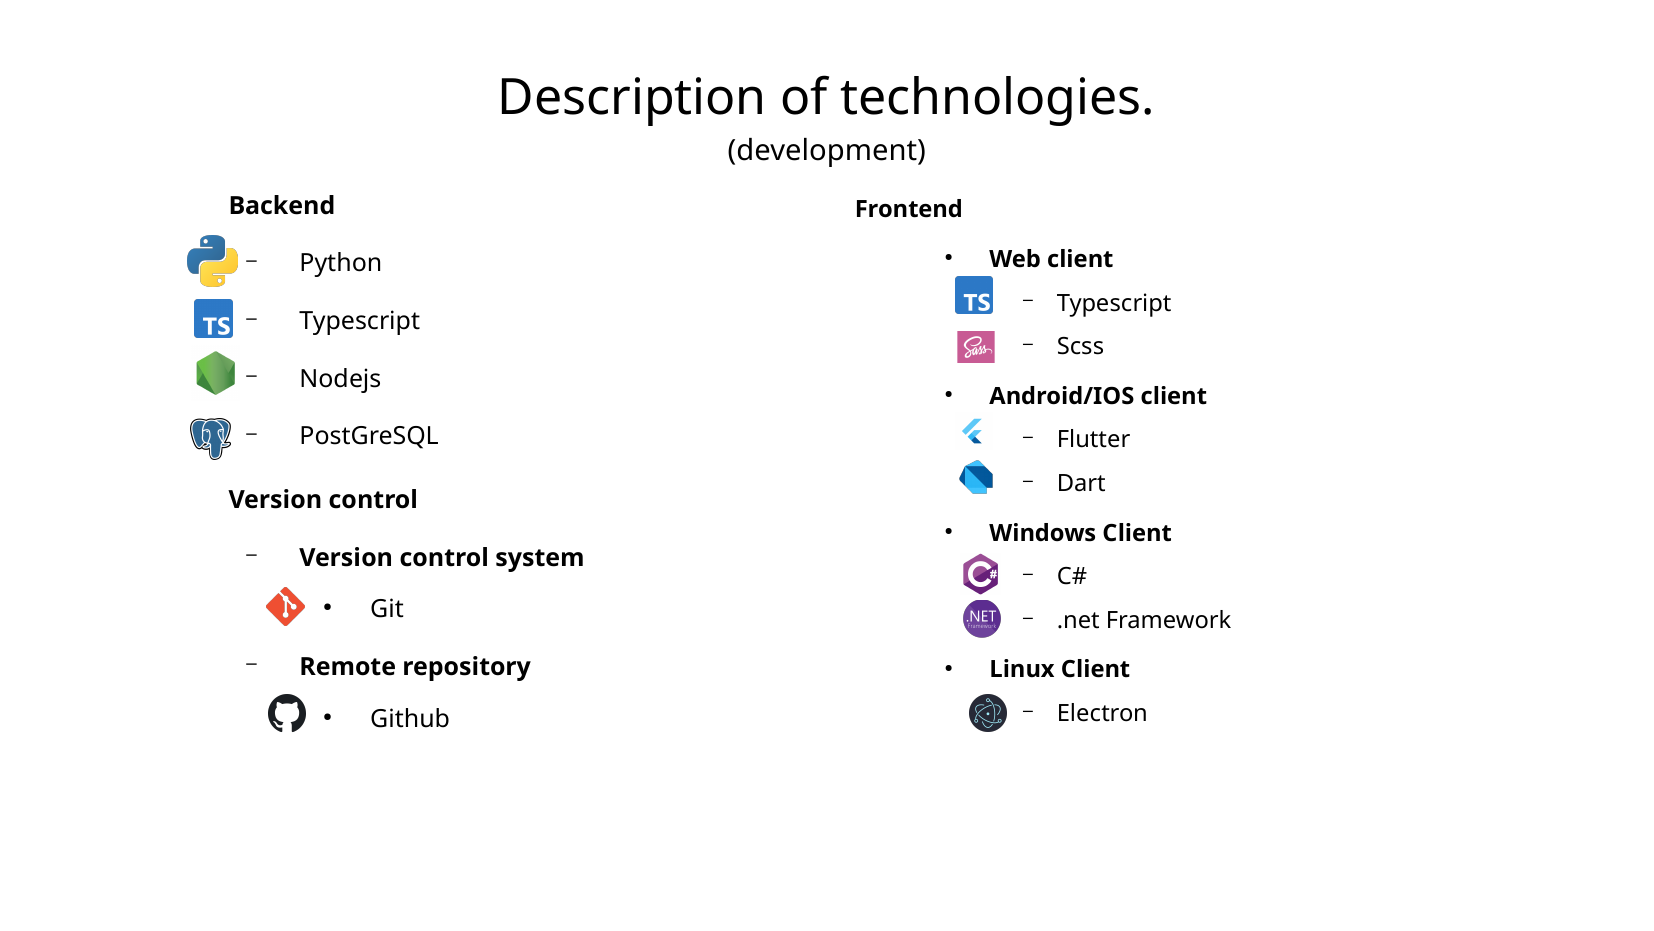

# Description of technologies. (development)
Backend
Python
Typescript
Nodejs
PostGreSQL
Version control
Version control system
Git
Remote repository
Github
Frontend
Web client
Typescript
Scss
Android/IOS client
Flutter
Dart
Windows Client
C#
.net Framework
Linux Client
Electron